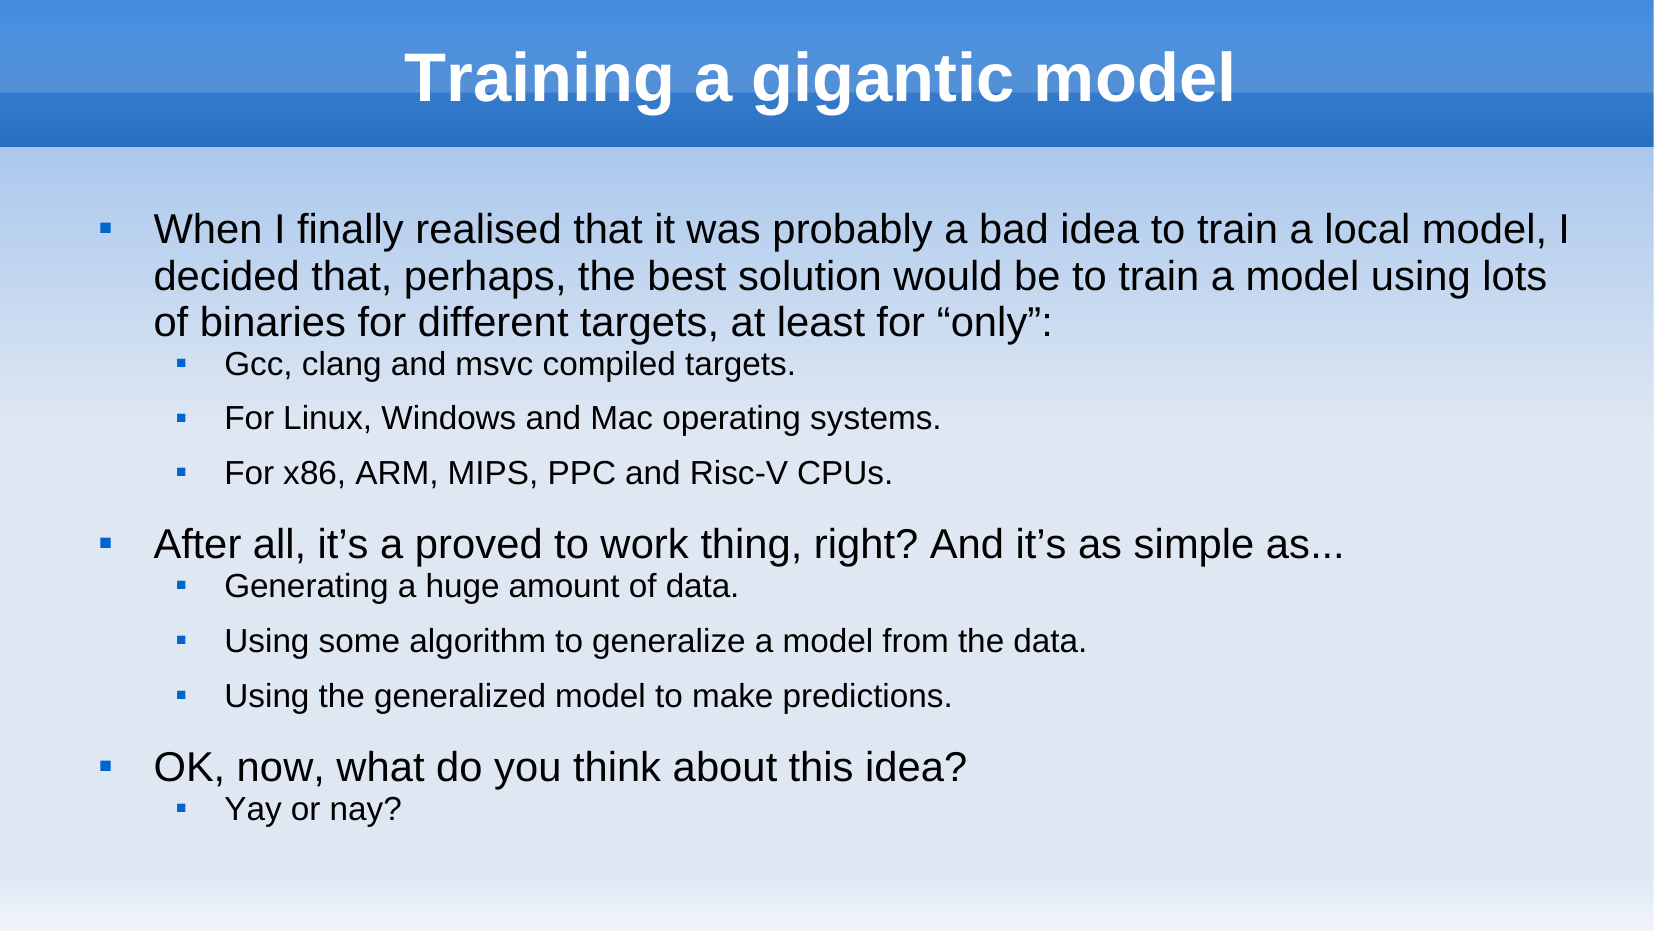

# Training a gigantic model
When I finally realised that it was probably a bad idea to train a local model, I decided that, perhaps, the best solution would be to train a model using lots of binaries for different targets, at least for “only”:
Gcc, clang and msvc compiled targets.
For Linux, Windows and Mac operating systems.
For x86, ARM, MIPS, PPC and Risc-V CPUs.
After all, it’s a proved to work thing, right? And it’s as simple as...
Generating a huge amount of data.
Using some algorithm to generalize a model from the data.
Using the generalized model to make predictions.
OK, now, what do you think about this idea?
Yay or nay?